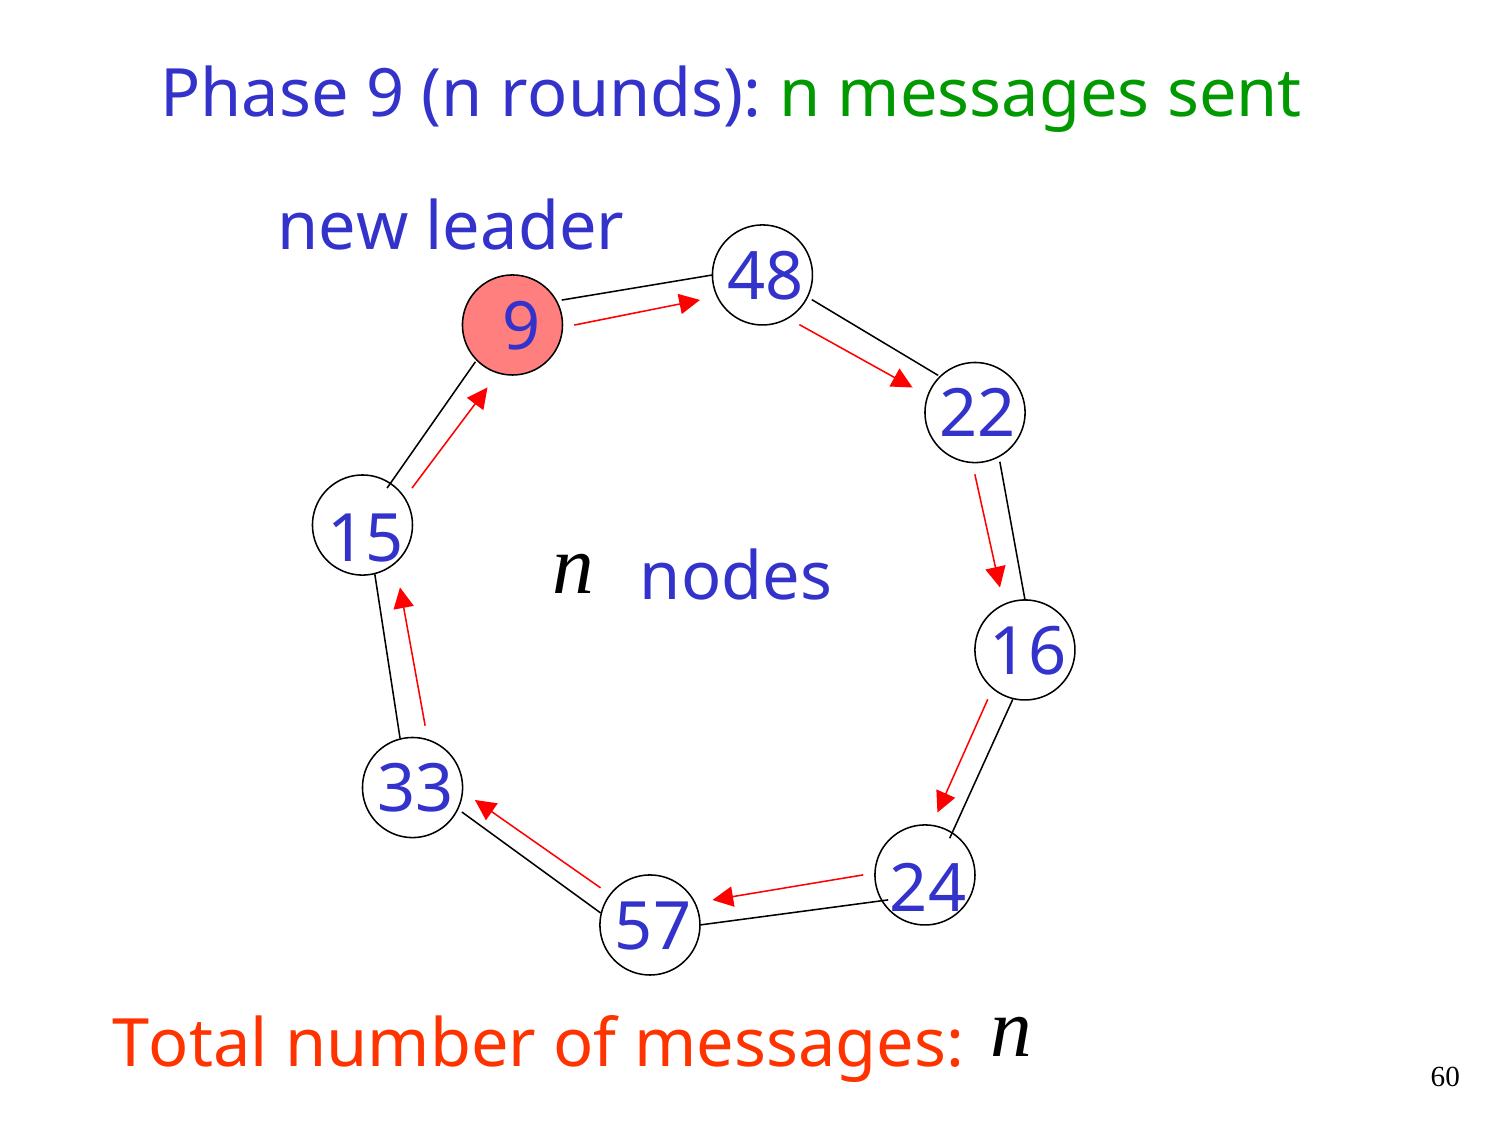

Phase 9 (n rounds): n messages sent
new leader
48
9
22
15
nodes
16
33
24
57
Total number of messages: